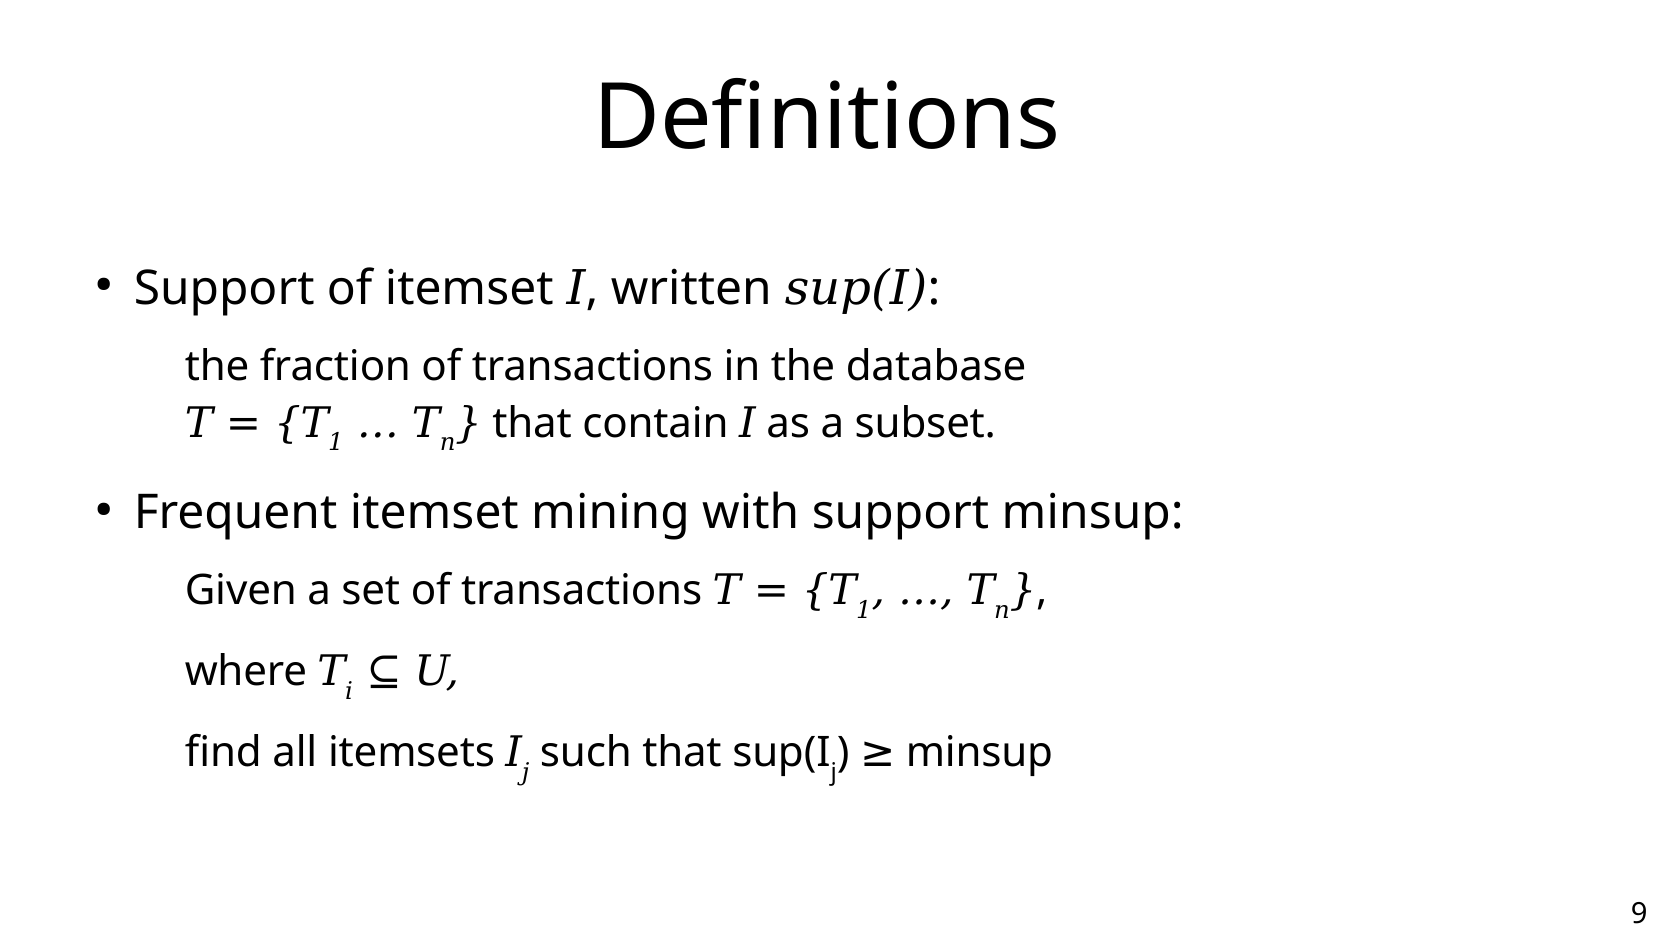

# Definitions
Support of itemset I, written sup(I):
the fraction of transactions in the database
T = {T1 … Tn} that contain I as a subset.
Frequent itemset mining with support minsup:
Given a set of transactions T = {T1, …, Tn},
where Ti ⊆ U,
find all itemsets Ij such that sup(Ij) ≥ minsup
9